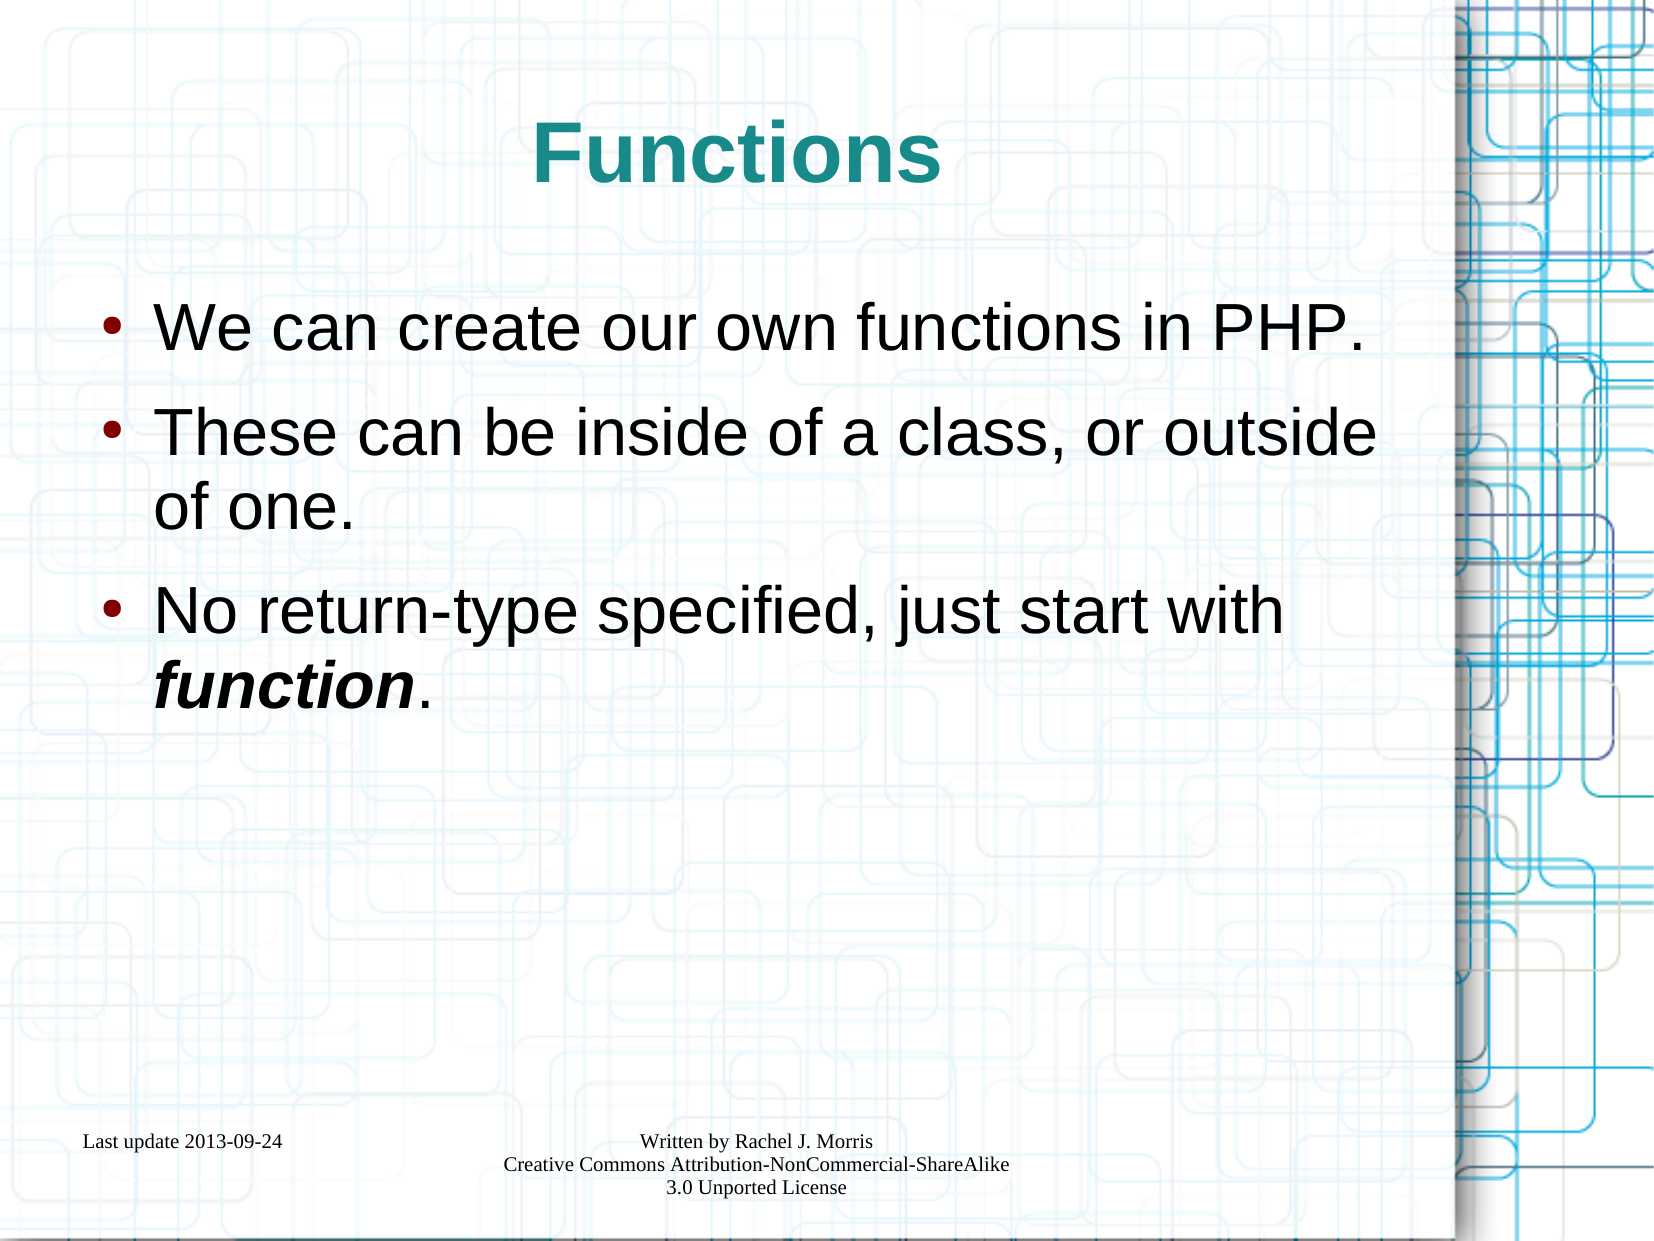

# Functions
We can create our own functions in PHP.
These can be inside of a class, or outside of one.
No return-type specified, just start with function.